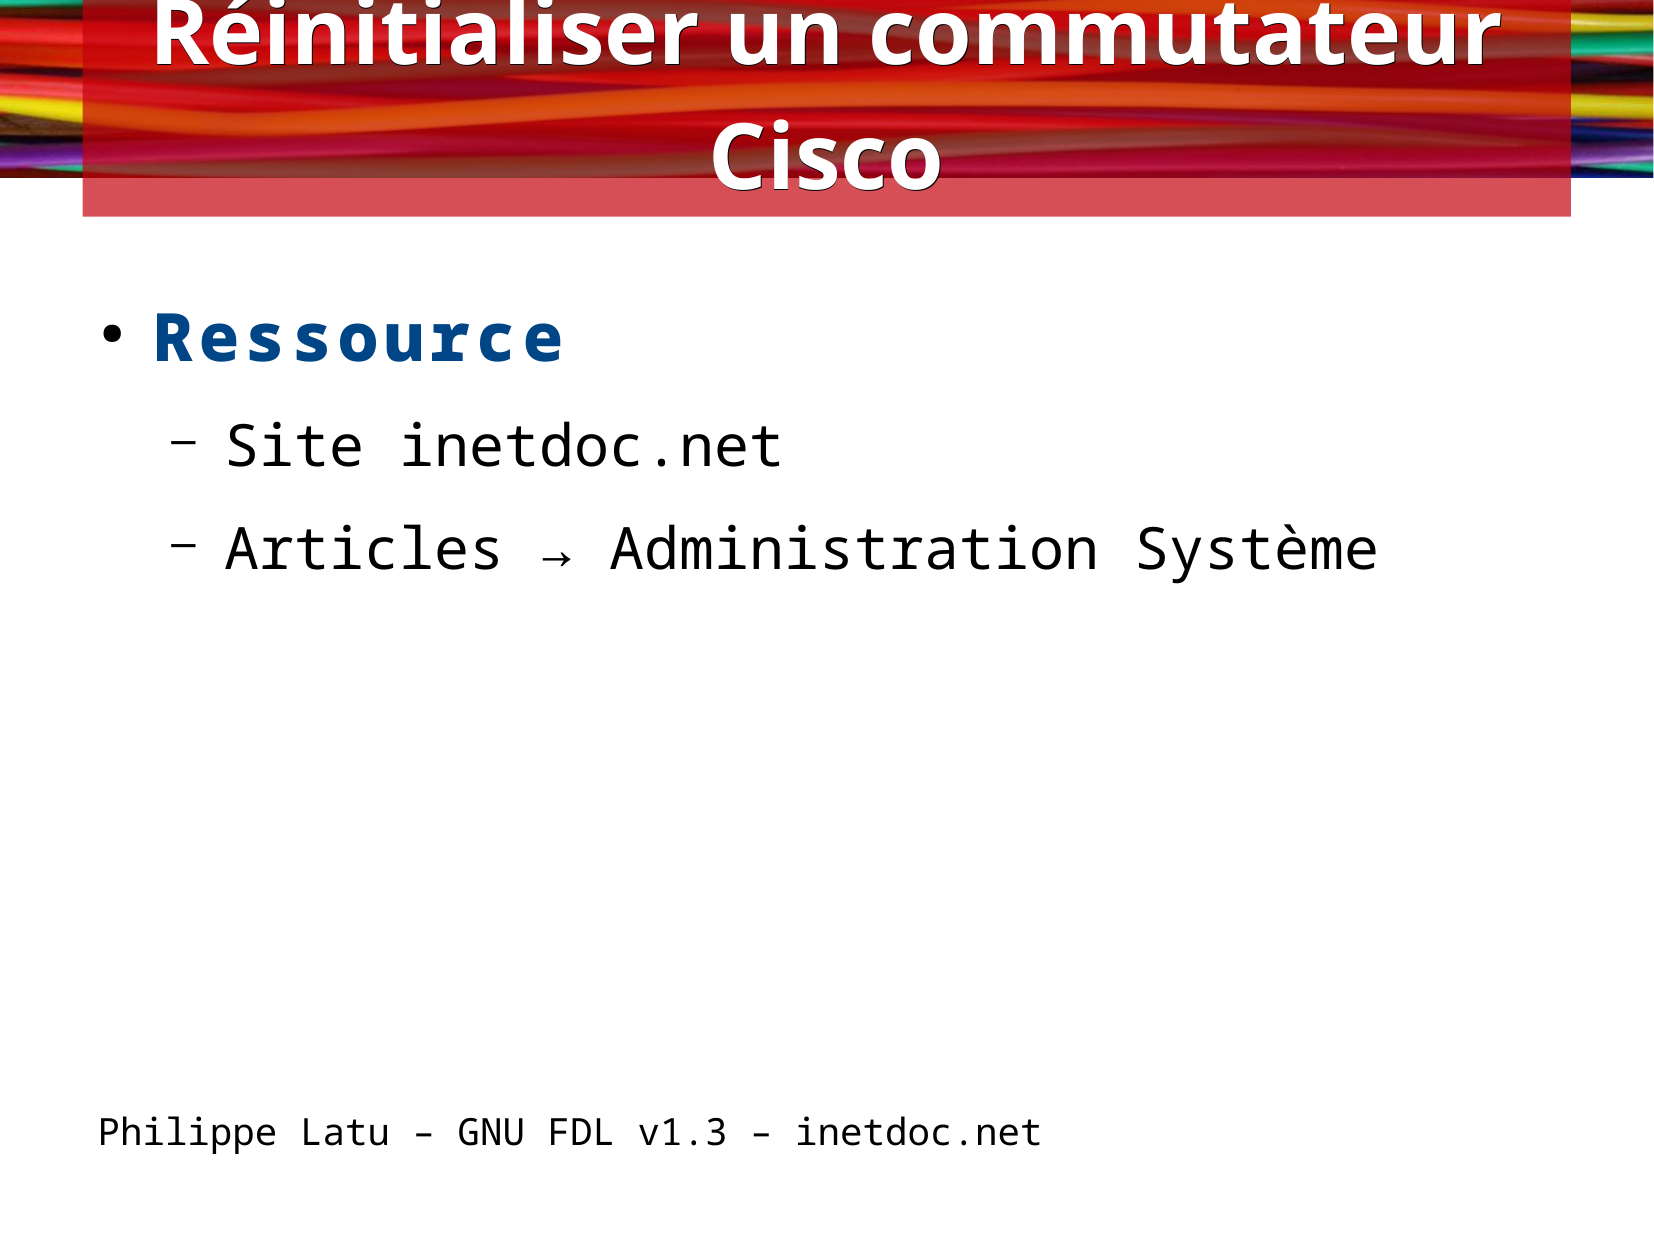

# Réinitialiser un commutateur Cisco
Ressource
Site inetdoc.net
Articles → Administration Système
Philippe Latu – GNU FDL v1.3 – inetdoc.net